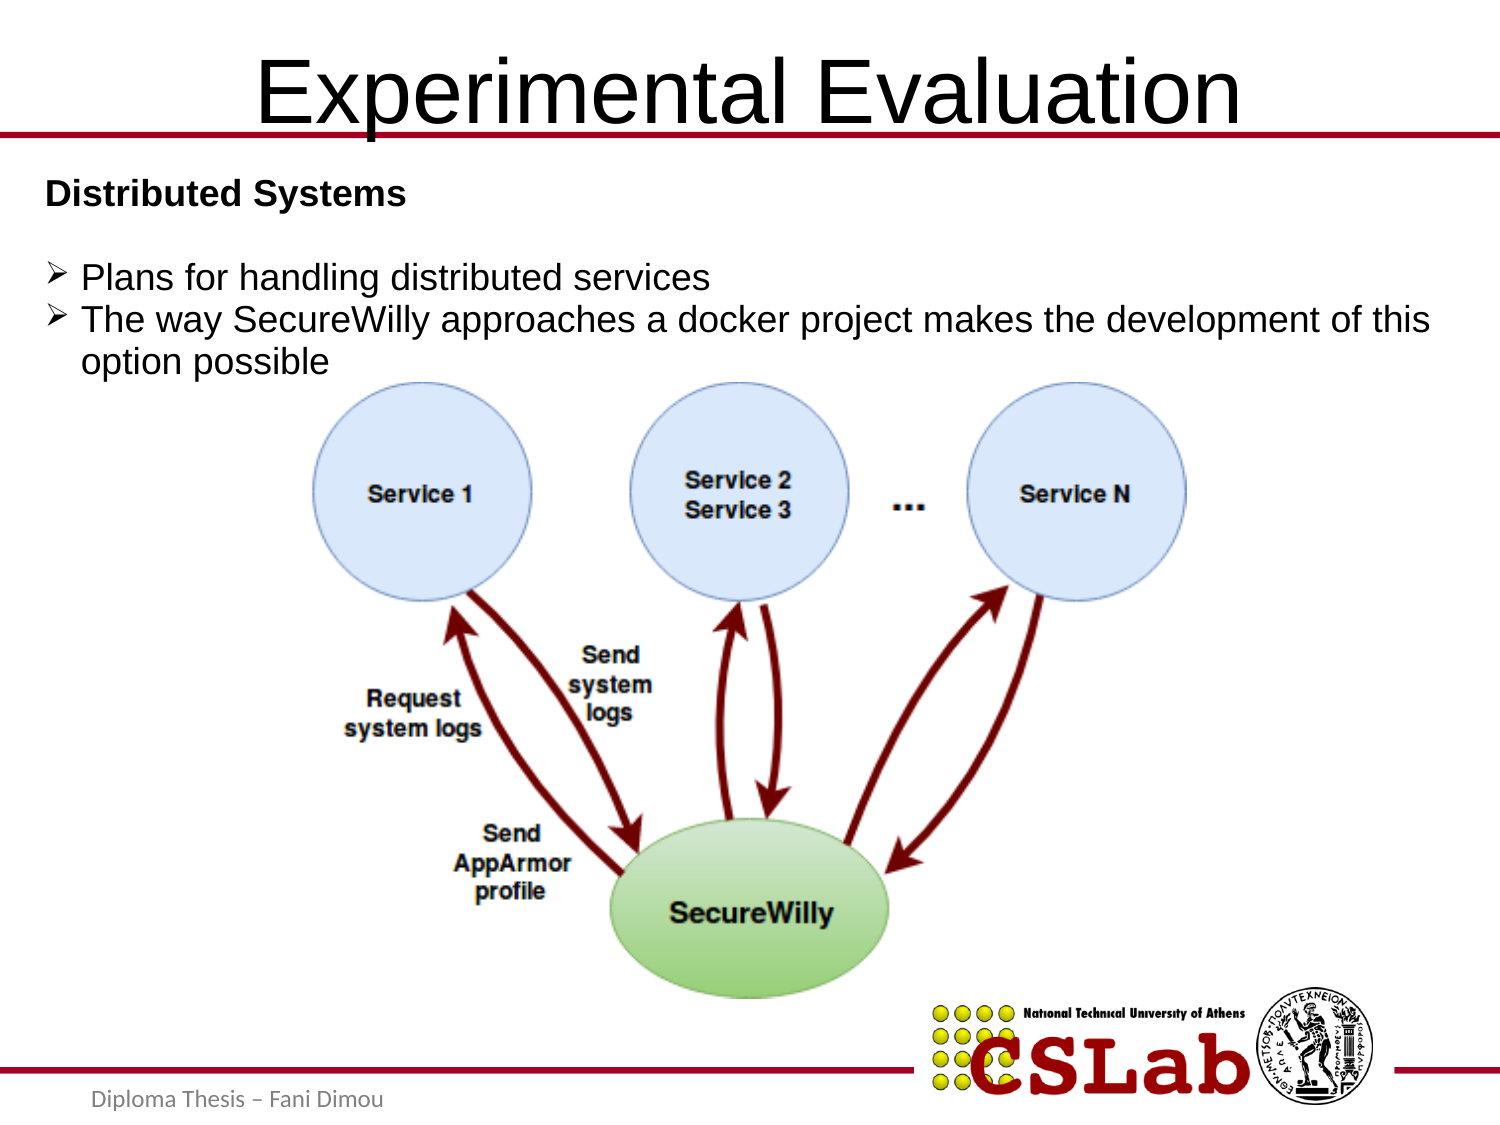

Experimental Evaluation
Distributed Systems
Plans for handling distributed services
The way SecureWilly approaches a docker project makes the development of this option possible